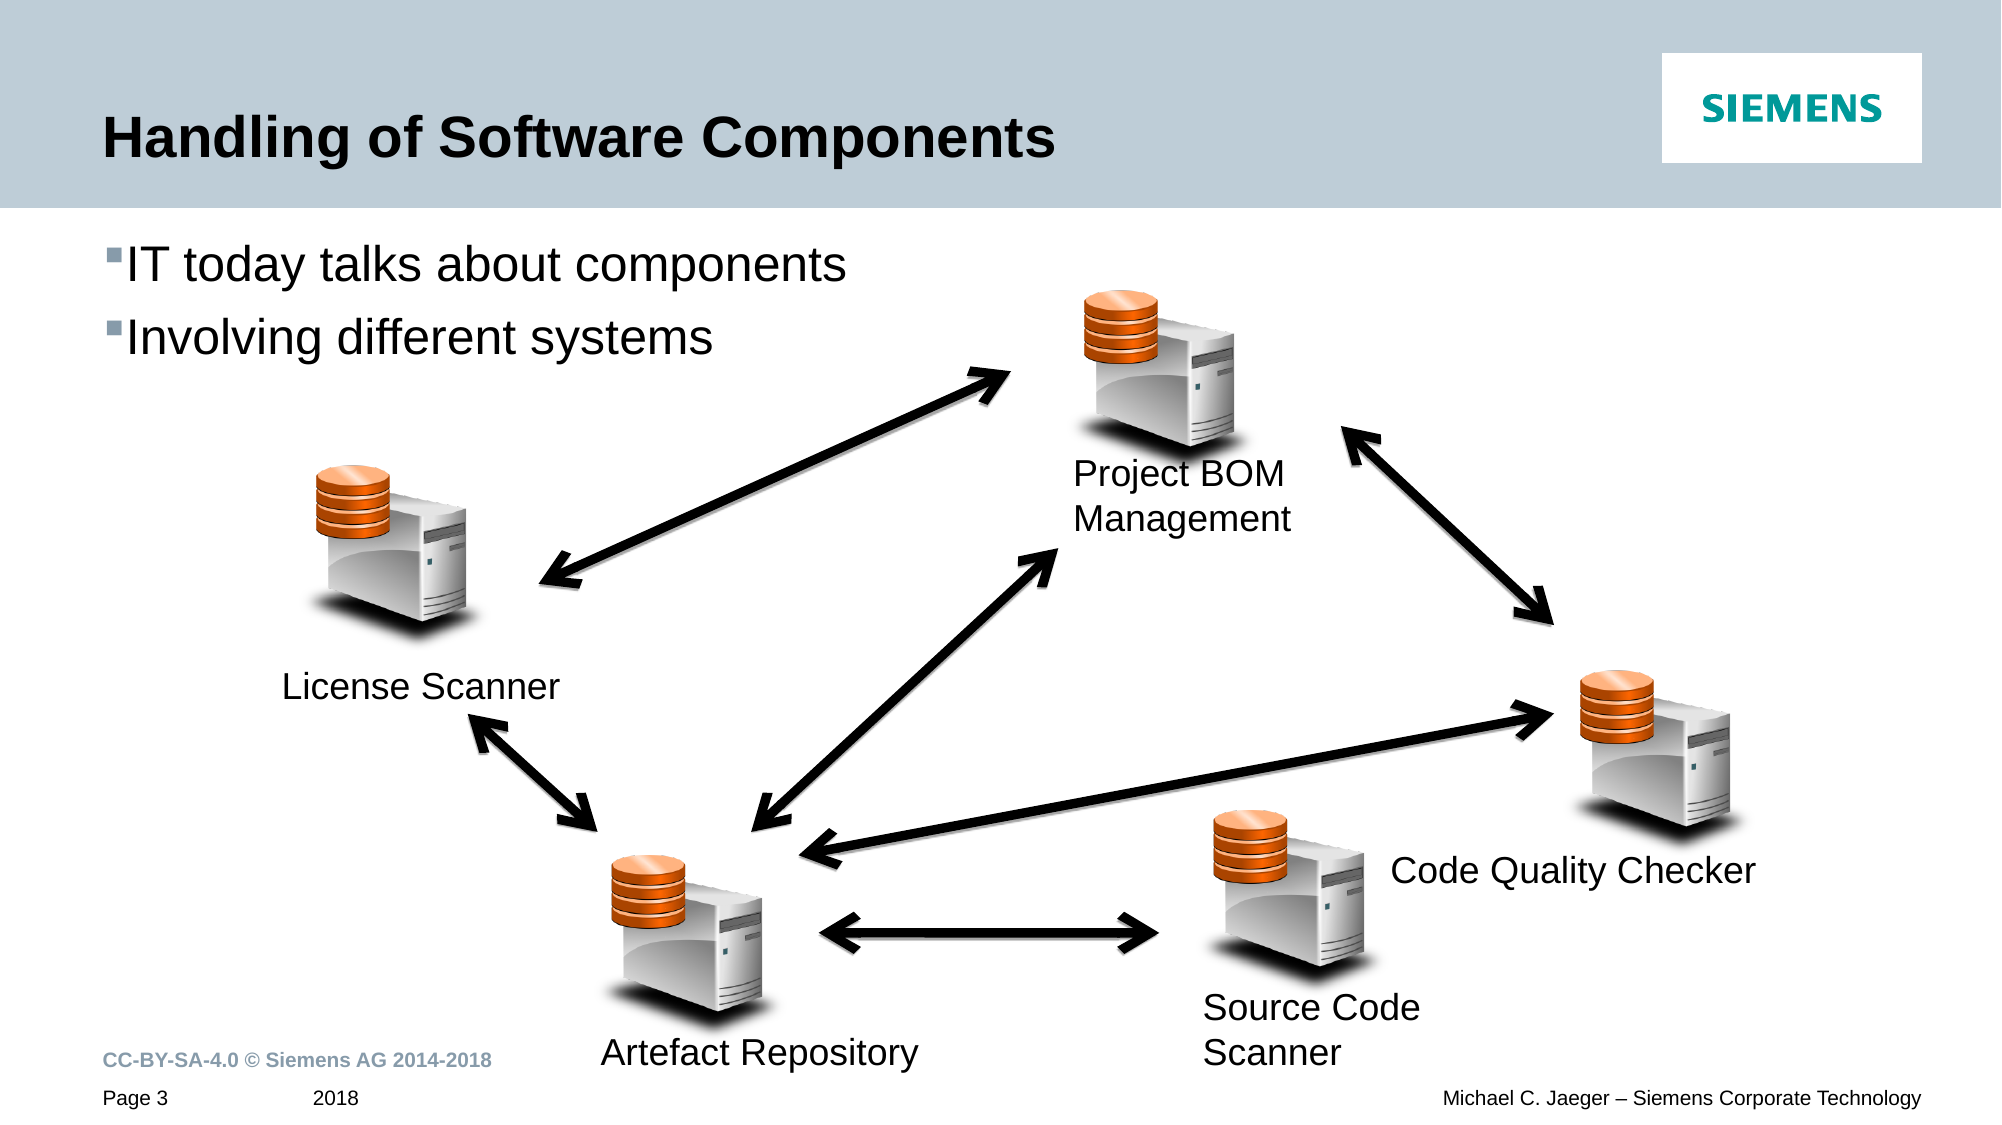

# Handling of Software Components
IT today talks about components
Involving different systems
Project BOM Management
License Scanner
Code Quality Checker
Source Code Scanner
Artefact Repository